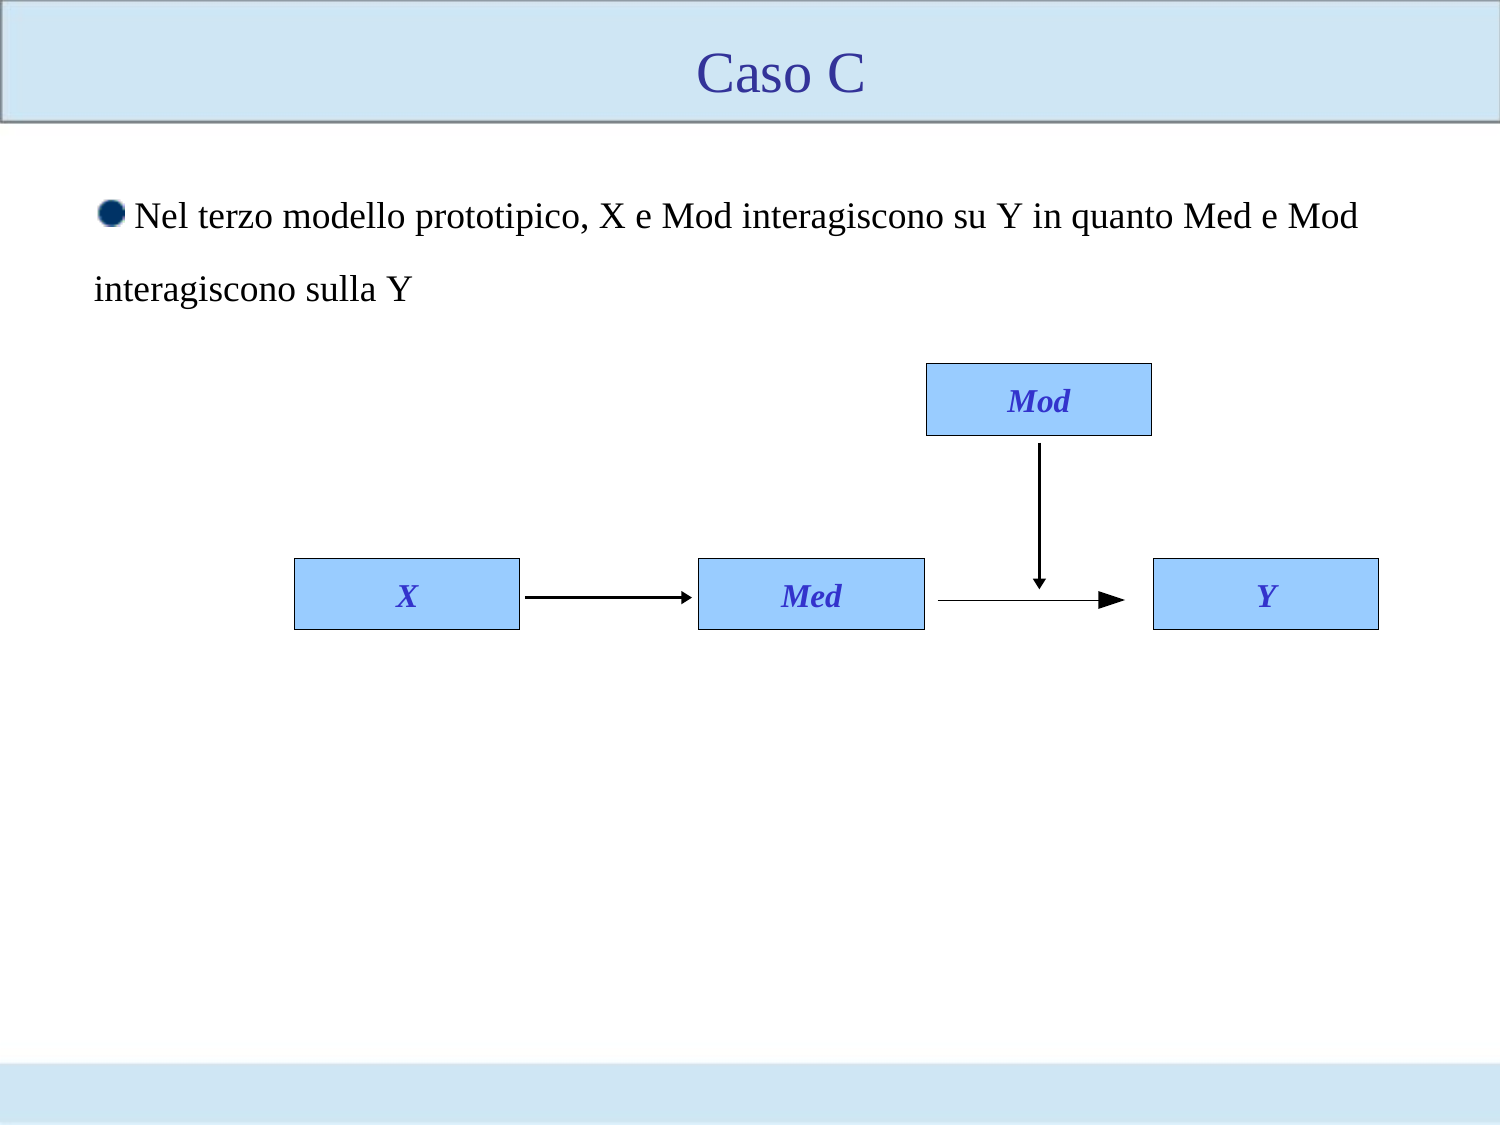

# Caso C
 Nel terzo modello prototipico, X e Mod interagiscono su Y in quanto Med e Mod interagiscono sulla Y
Mod
X
Med
Y